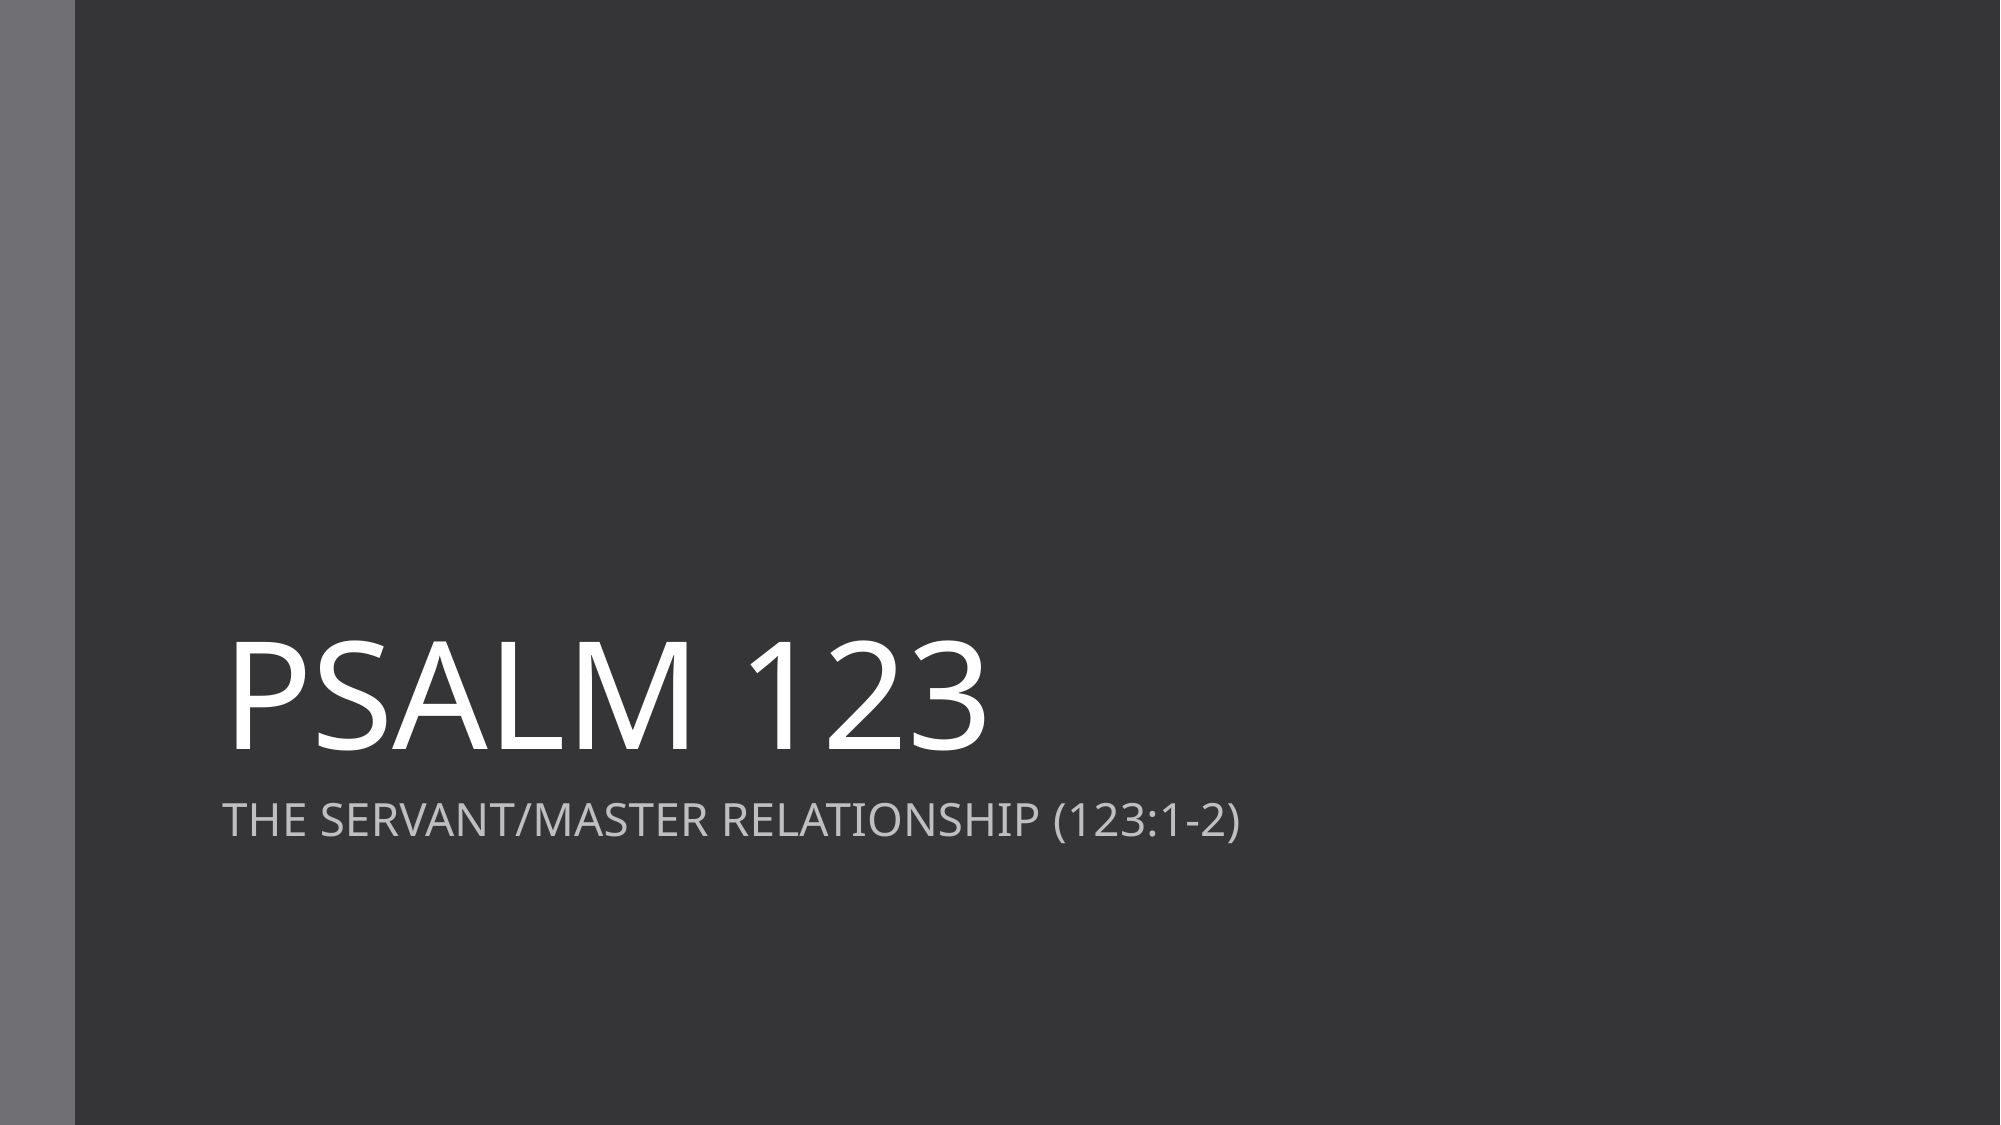

# PSALM 123
THE SERVANT/MASTER RELATIONSHIP (123:1-2)